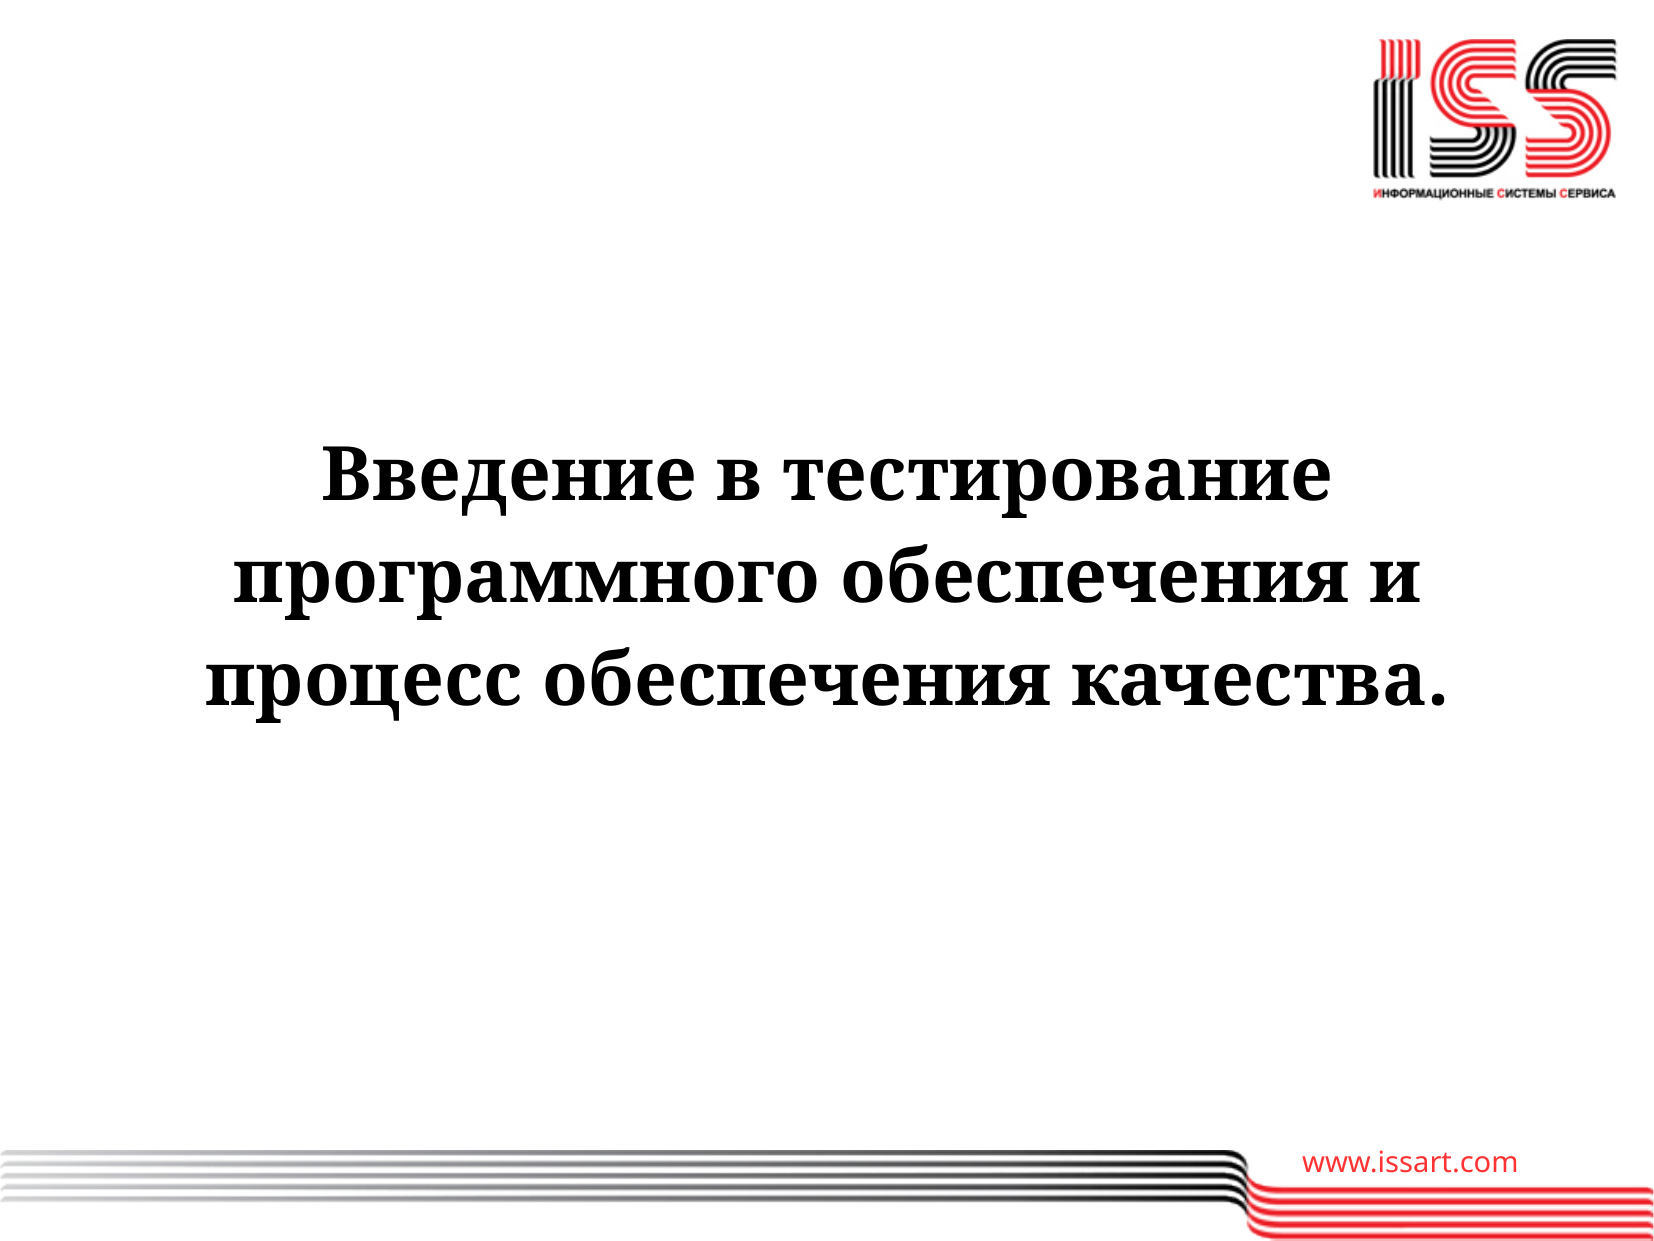

# Введение в тестирование программного обеспечения и процесс обеспечения качества.
www.issart.com